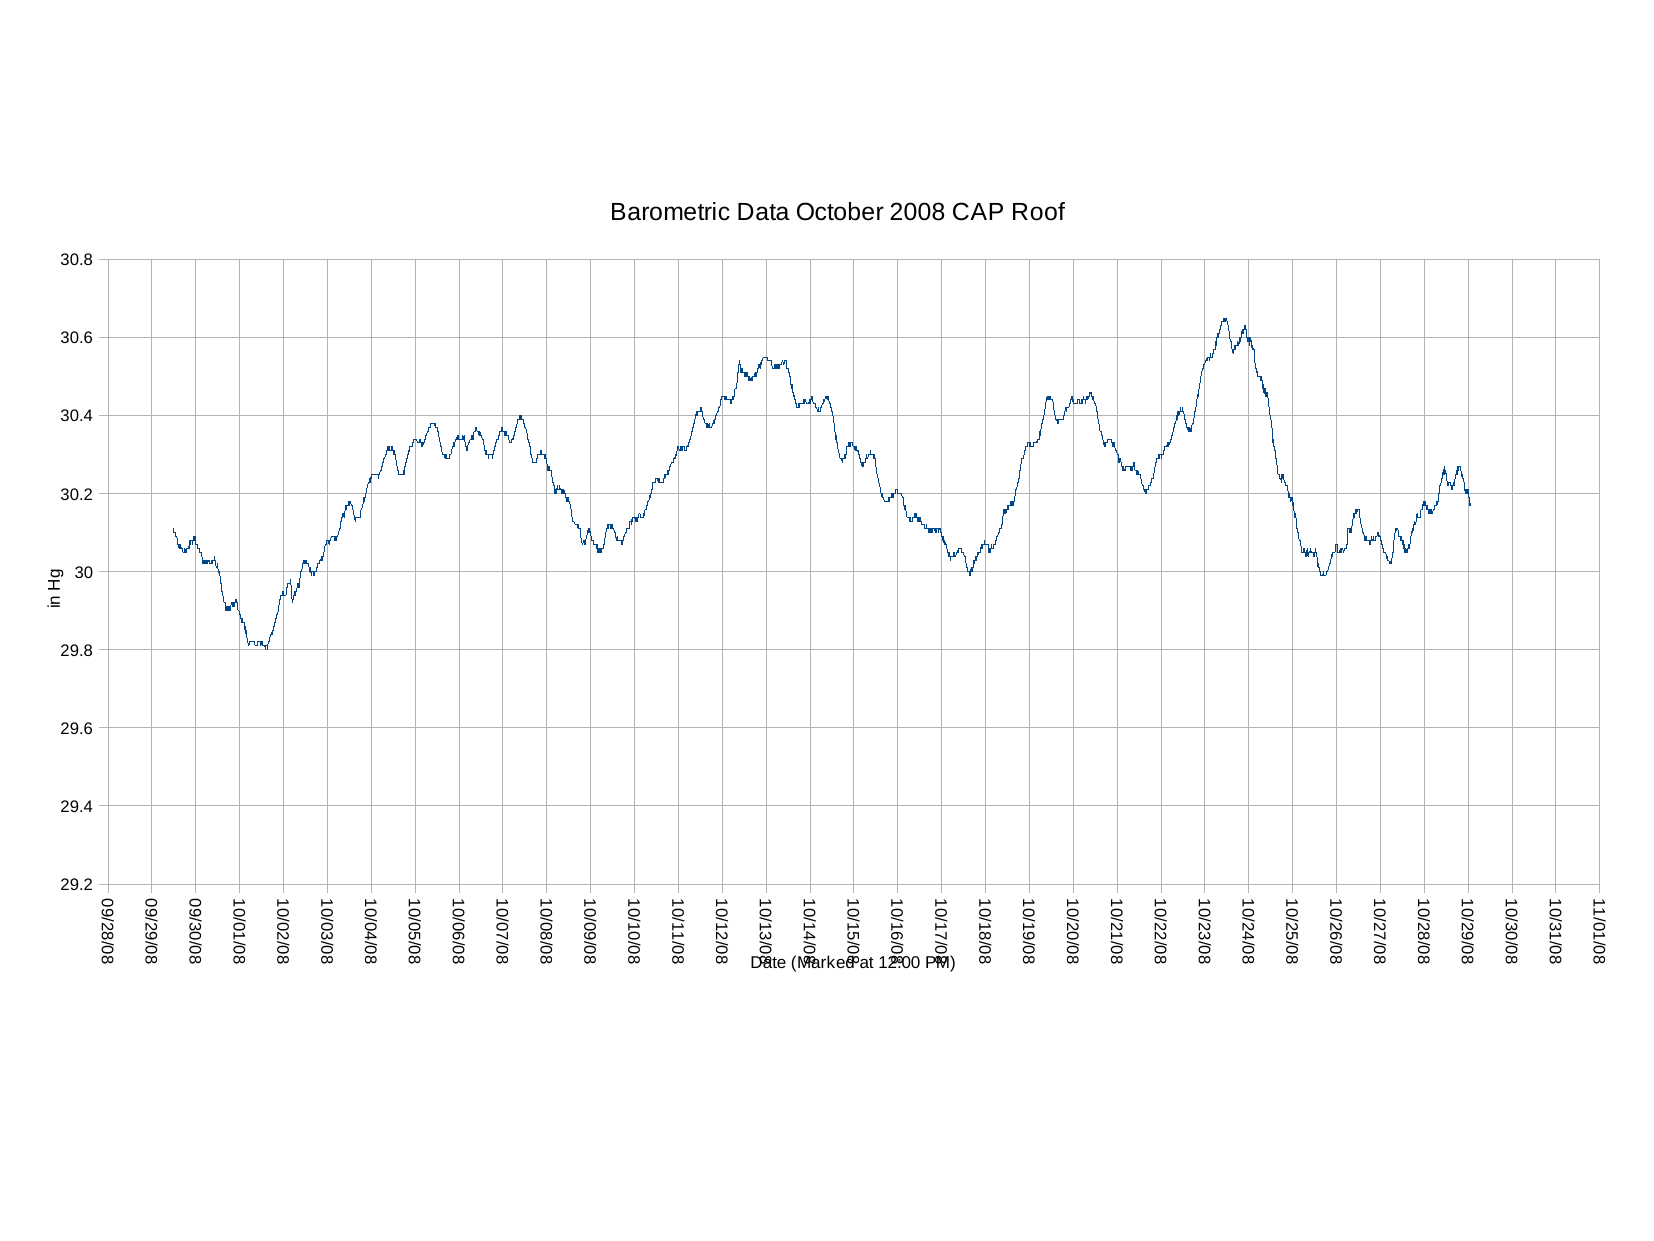

### Chart: Barometric Data October 2008 CAP Roof
| Category | tempO |
|---|---|